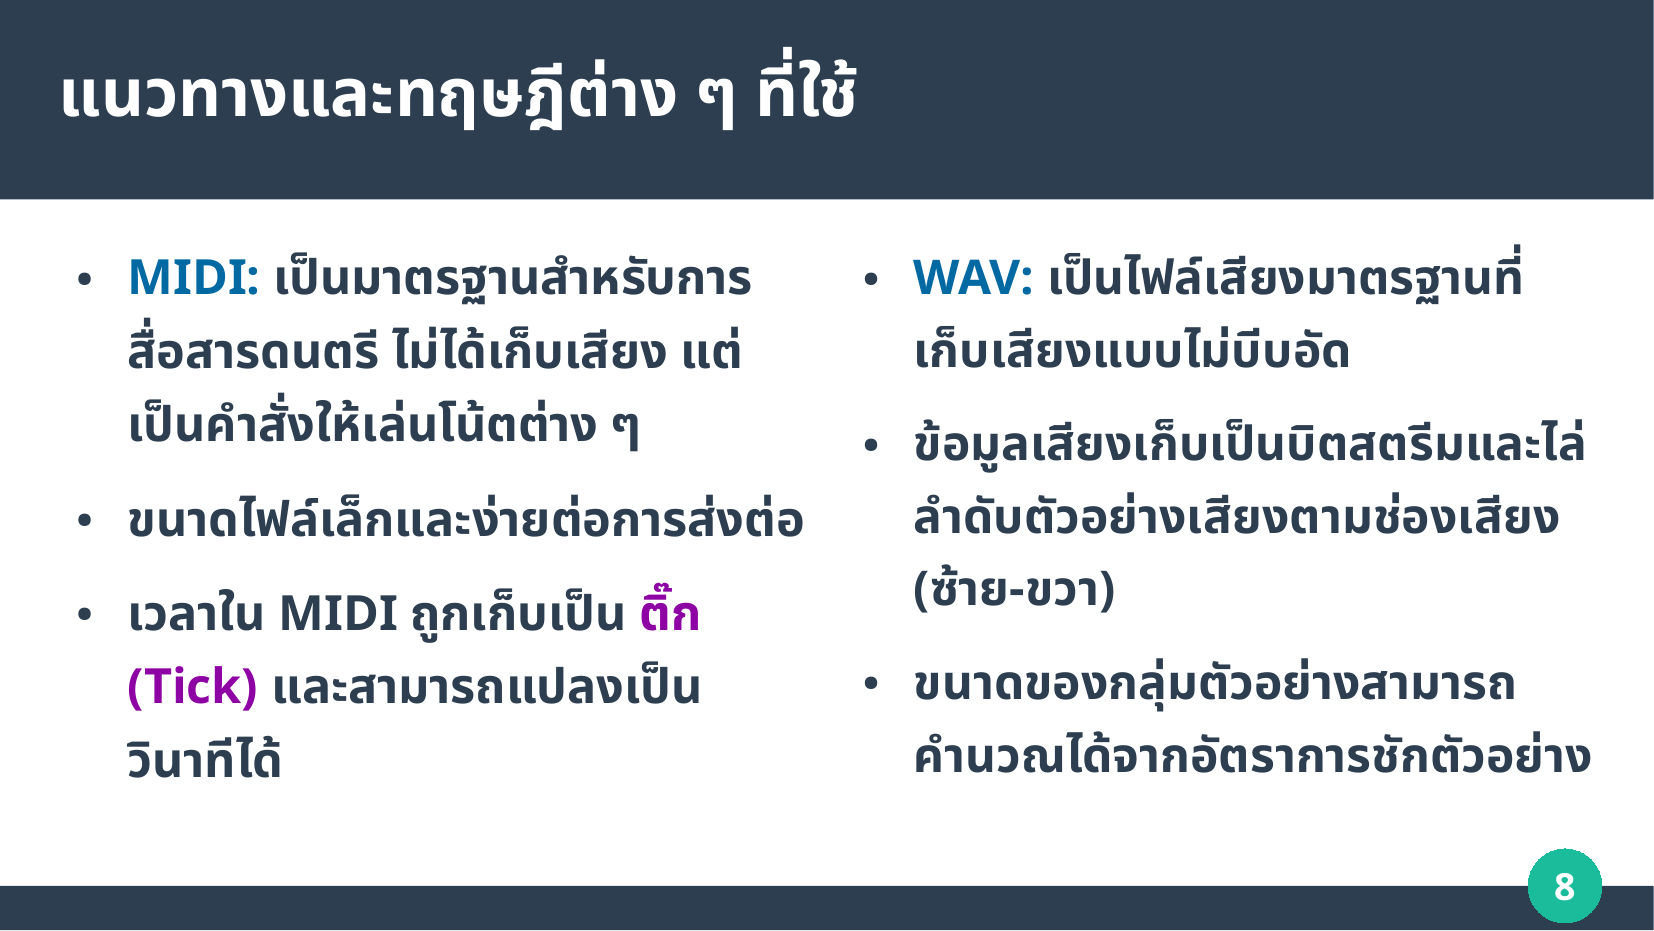

# แนวทางและทฤษฎีต่าง ๆ ที่ใช้
MIDI: เป็นมาตรฐานสำหรับการสื่อสารดนตรี ไม่ได้เก็บเสียง แต่เป็นคำสั่งให้เล่นโน้ตต่าง ๆ
ขนาดไฟล์เล็กและง่ายต่อการส่งต่อ
เวลาใน MIDI ถูกเก็บเป็น ติ๊ก (Tick) และสามารถแปลงเป็นวินาทีได้
WAV: เป็นไฟล์เสียงมาตรฐานที่เก็บเสียงแบบไม่บีบอัด
ข้อมูลเสียงเก็บเป็นบิตสตรีมและไล่ลำดับตัวอย่างเสียงตามช่องเสียง (ซ้าย-ขวา)
ขนาดของกลุ่มตัวอย่างสามารถคำนวณได้จากอัตราการชักตัวอย่าง
8